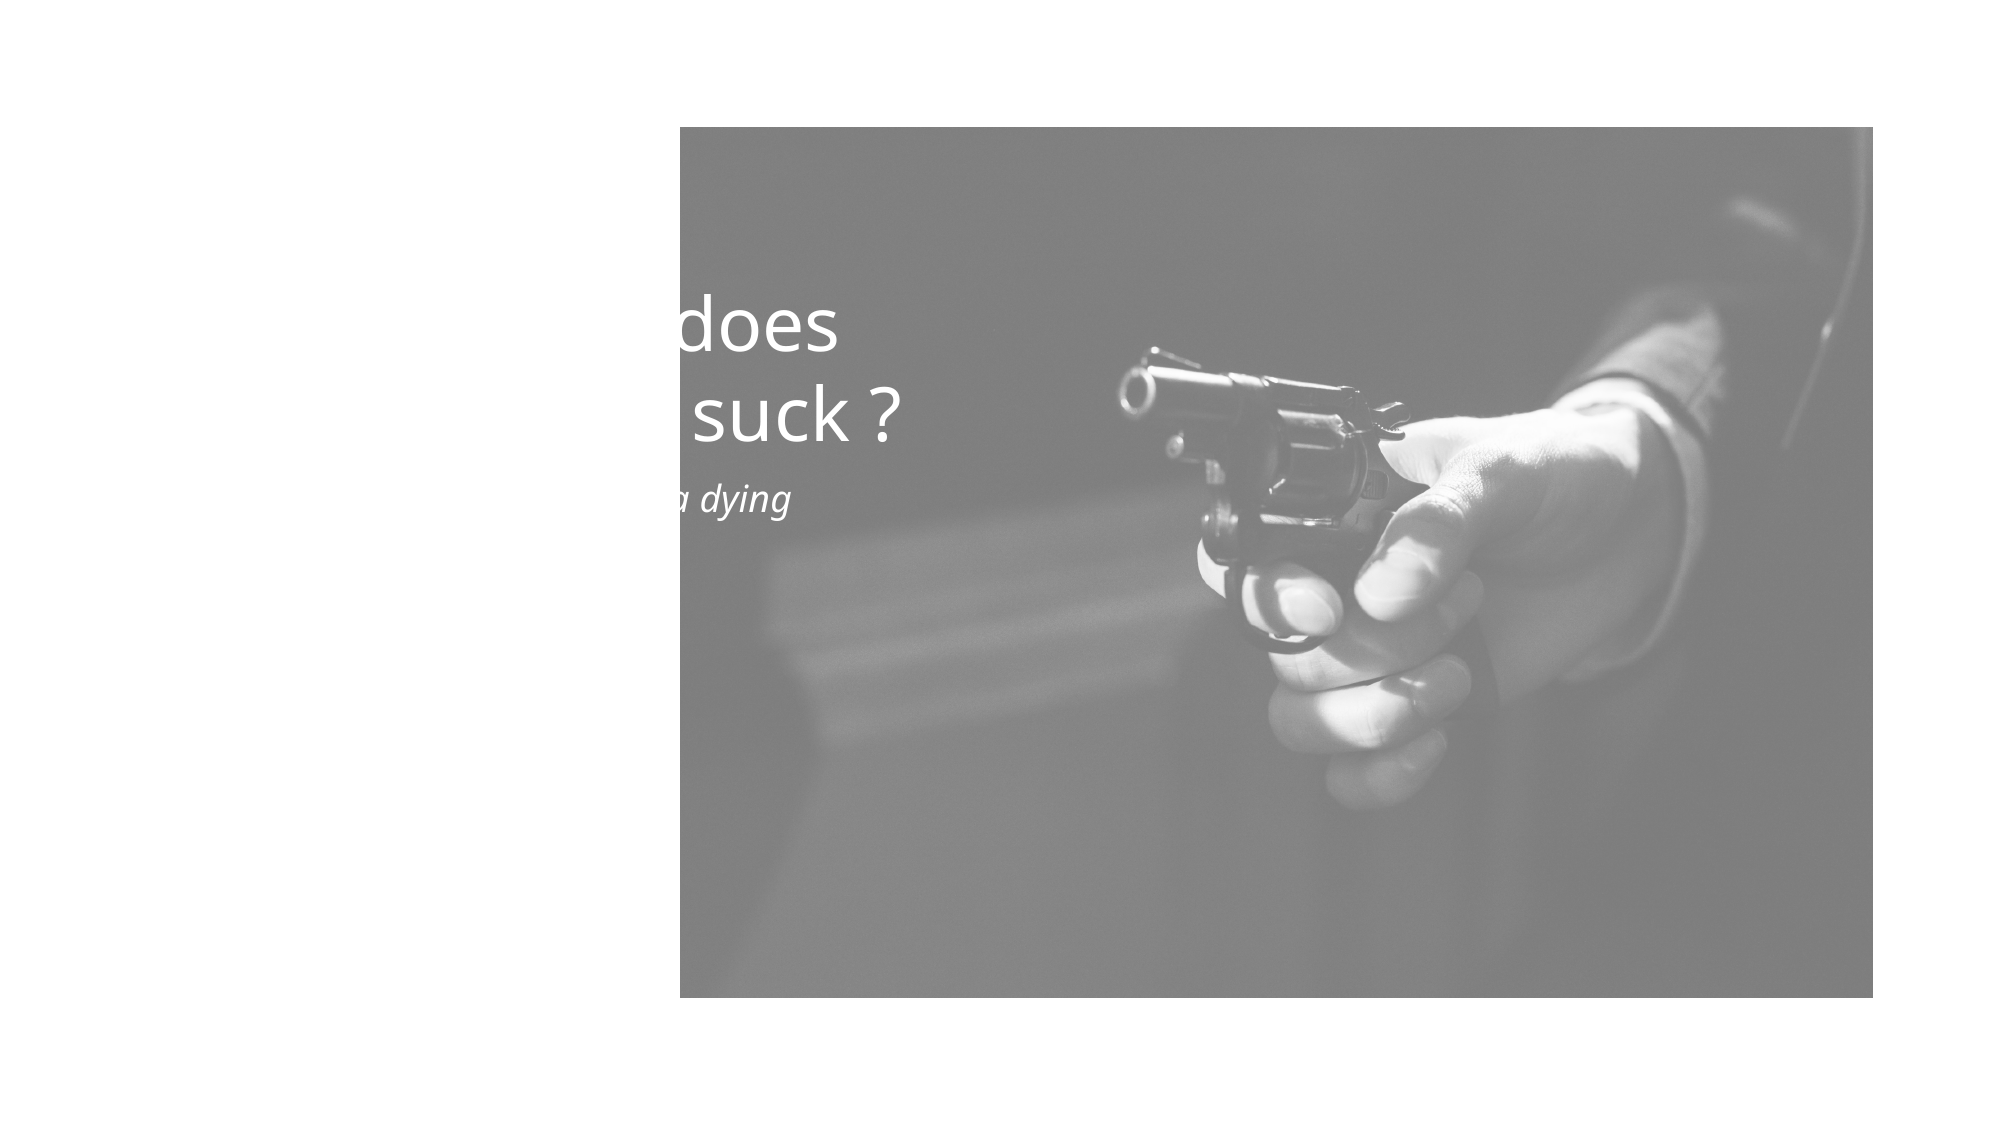

Why does cinema suck ?
An essay about a dying industry